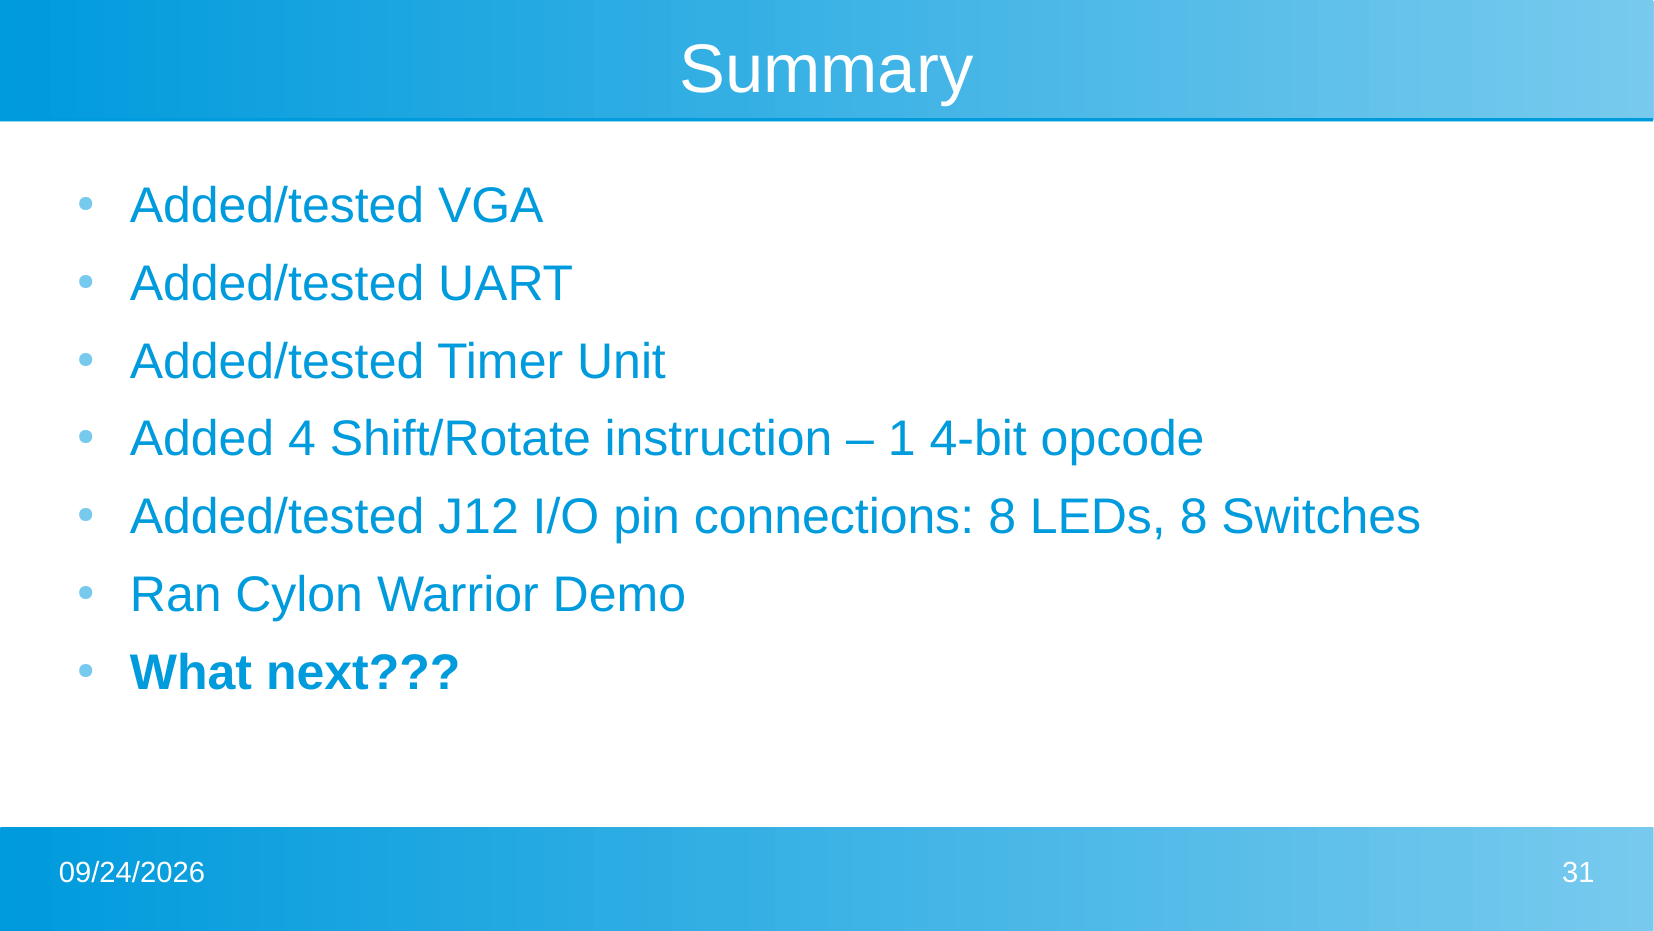

# Summary
Added/tested VGA
Added/tested UART
Added/tested Timer Unit
Added 4 Shift/Rotate instruction – 1 4-bit opcode
Added/tested J12 I/O pin connections: 8 LEDs, 8 Switches
Ran Cylon Warrior Demo
What next???
31